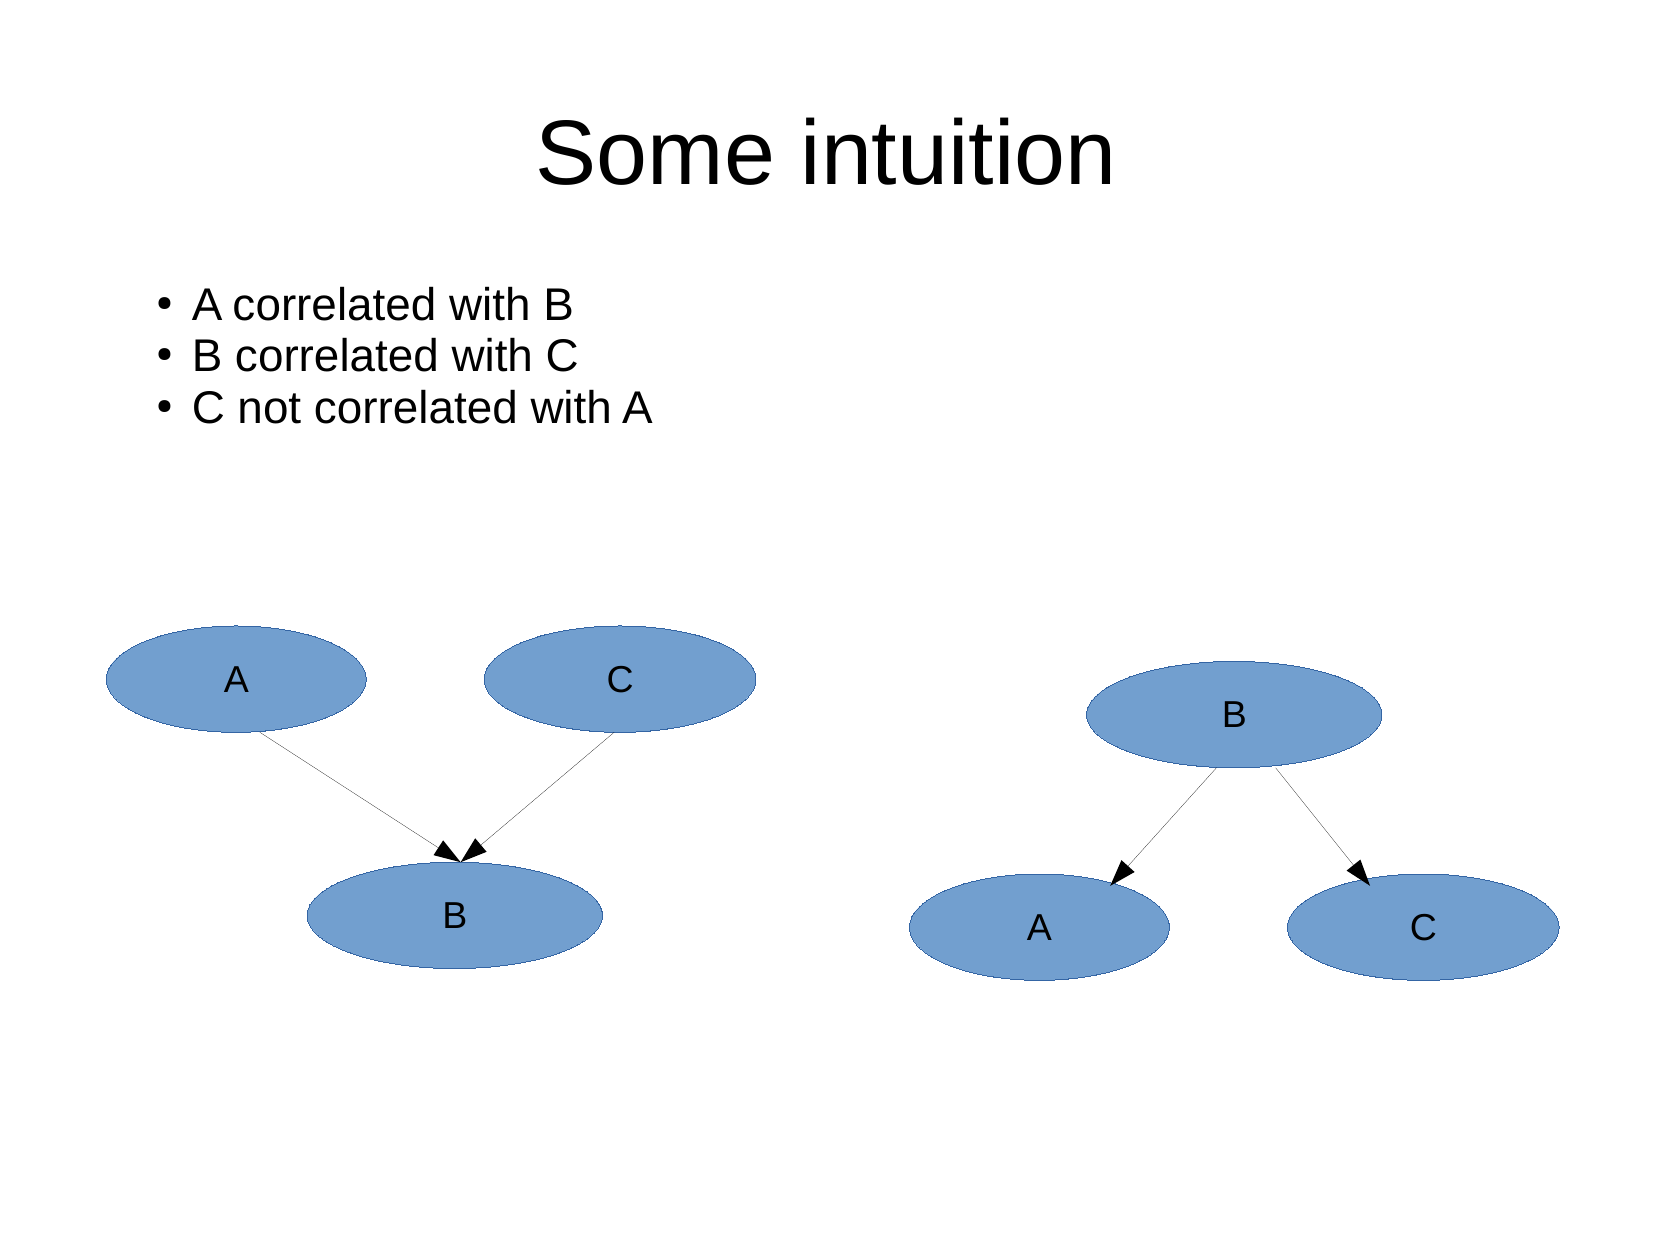

# Some intuition
A correlated with B
B correlated with C
C not correlated with A
A
C
B
B
A
C